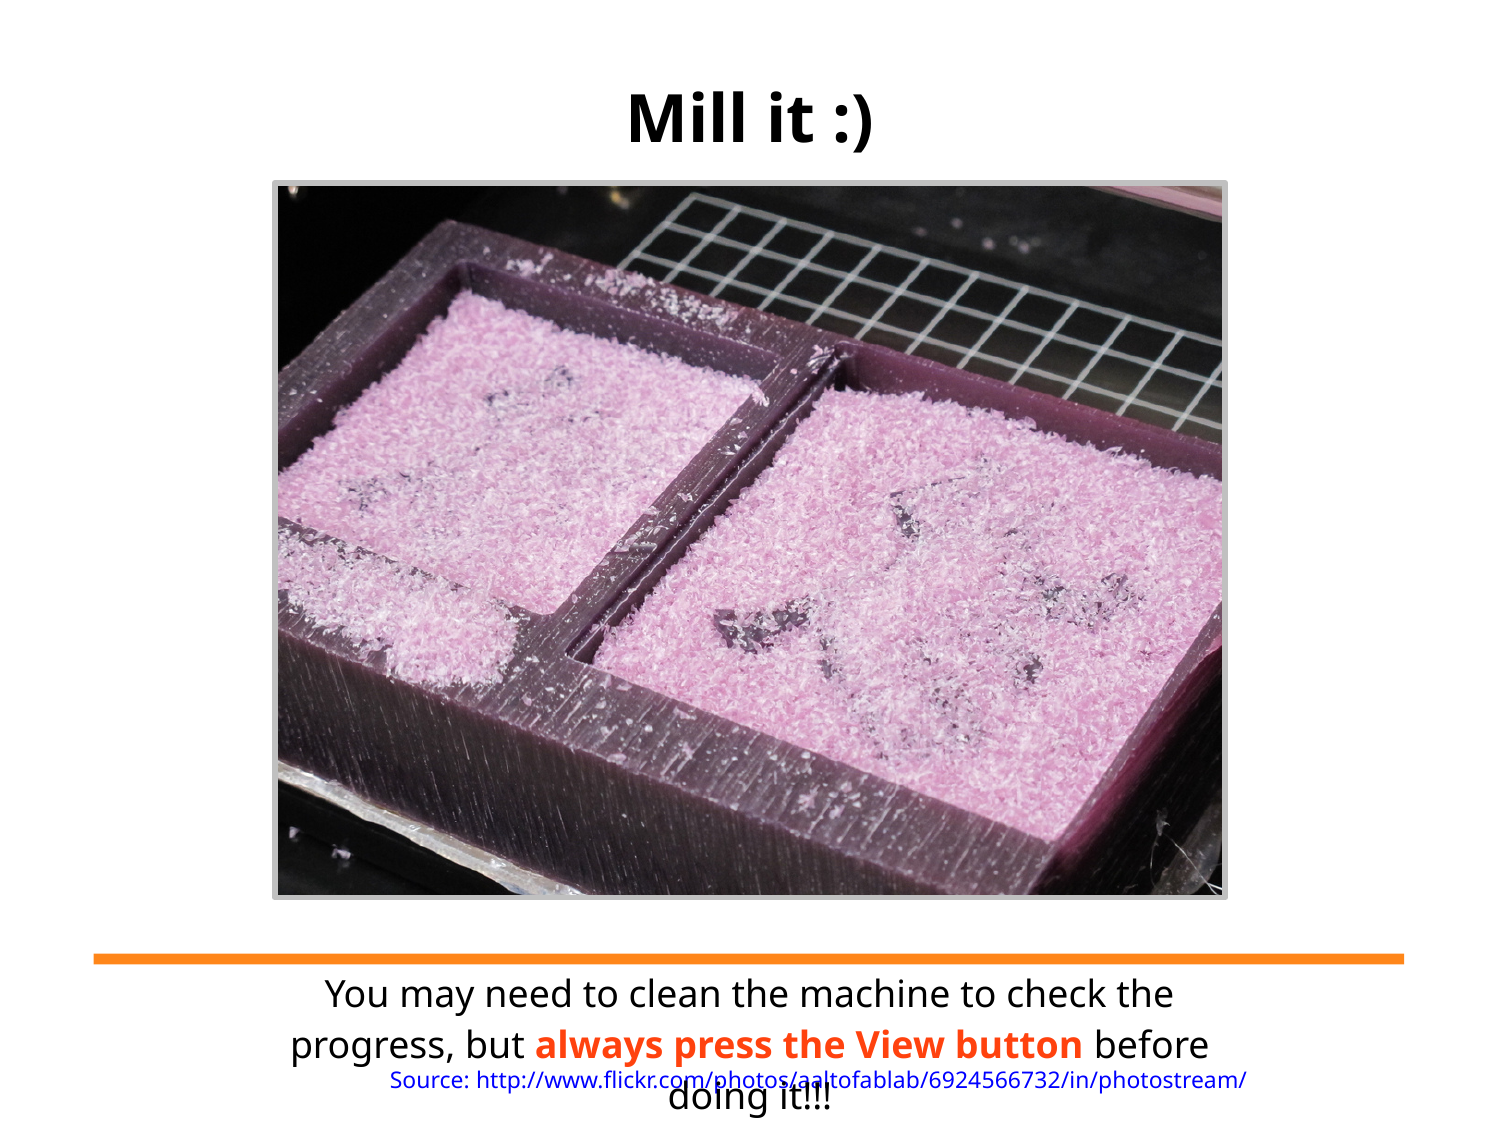

# Mill it :)
You may need to clean the machine to check the progress, but always press the View button before doing it!!!
Source: http://www.flickr.com/photos/aaltofablab/6924566732/in/photostream/